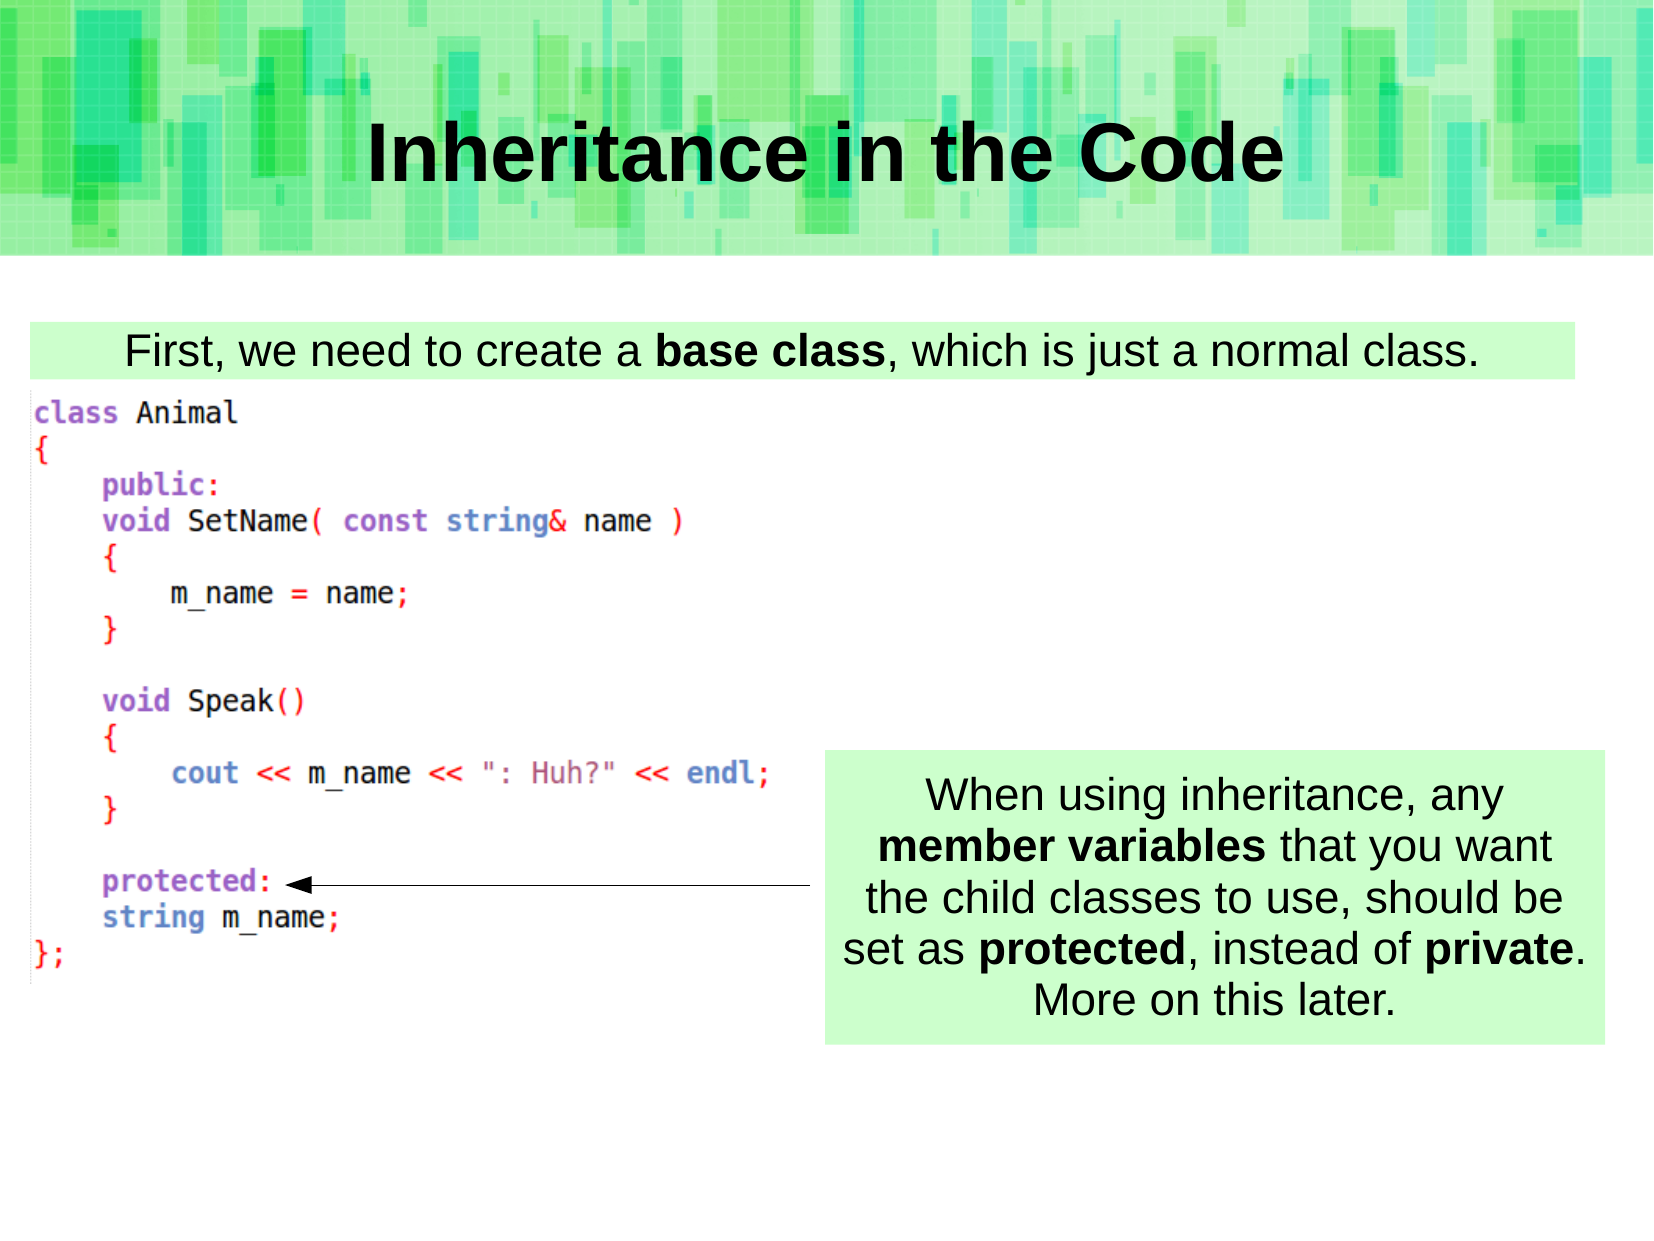

# Inheritance in the Code
First, we need to create a base class, which is just a normal class.
When using inheritance, any member variables that you want the child classes to use, should be set as protected, instead of private. More on this later.